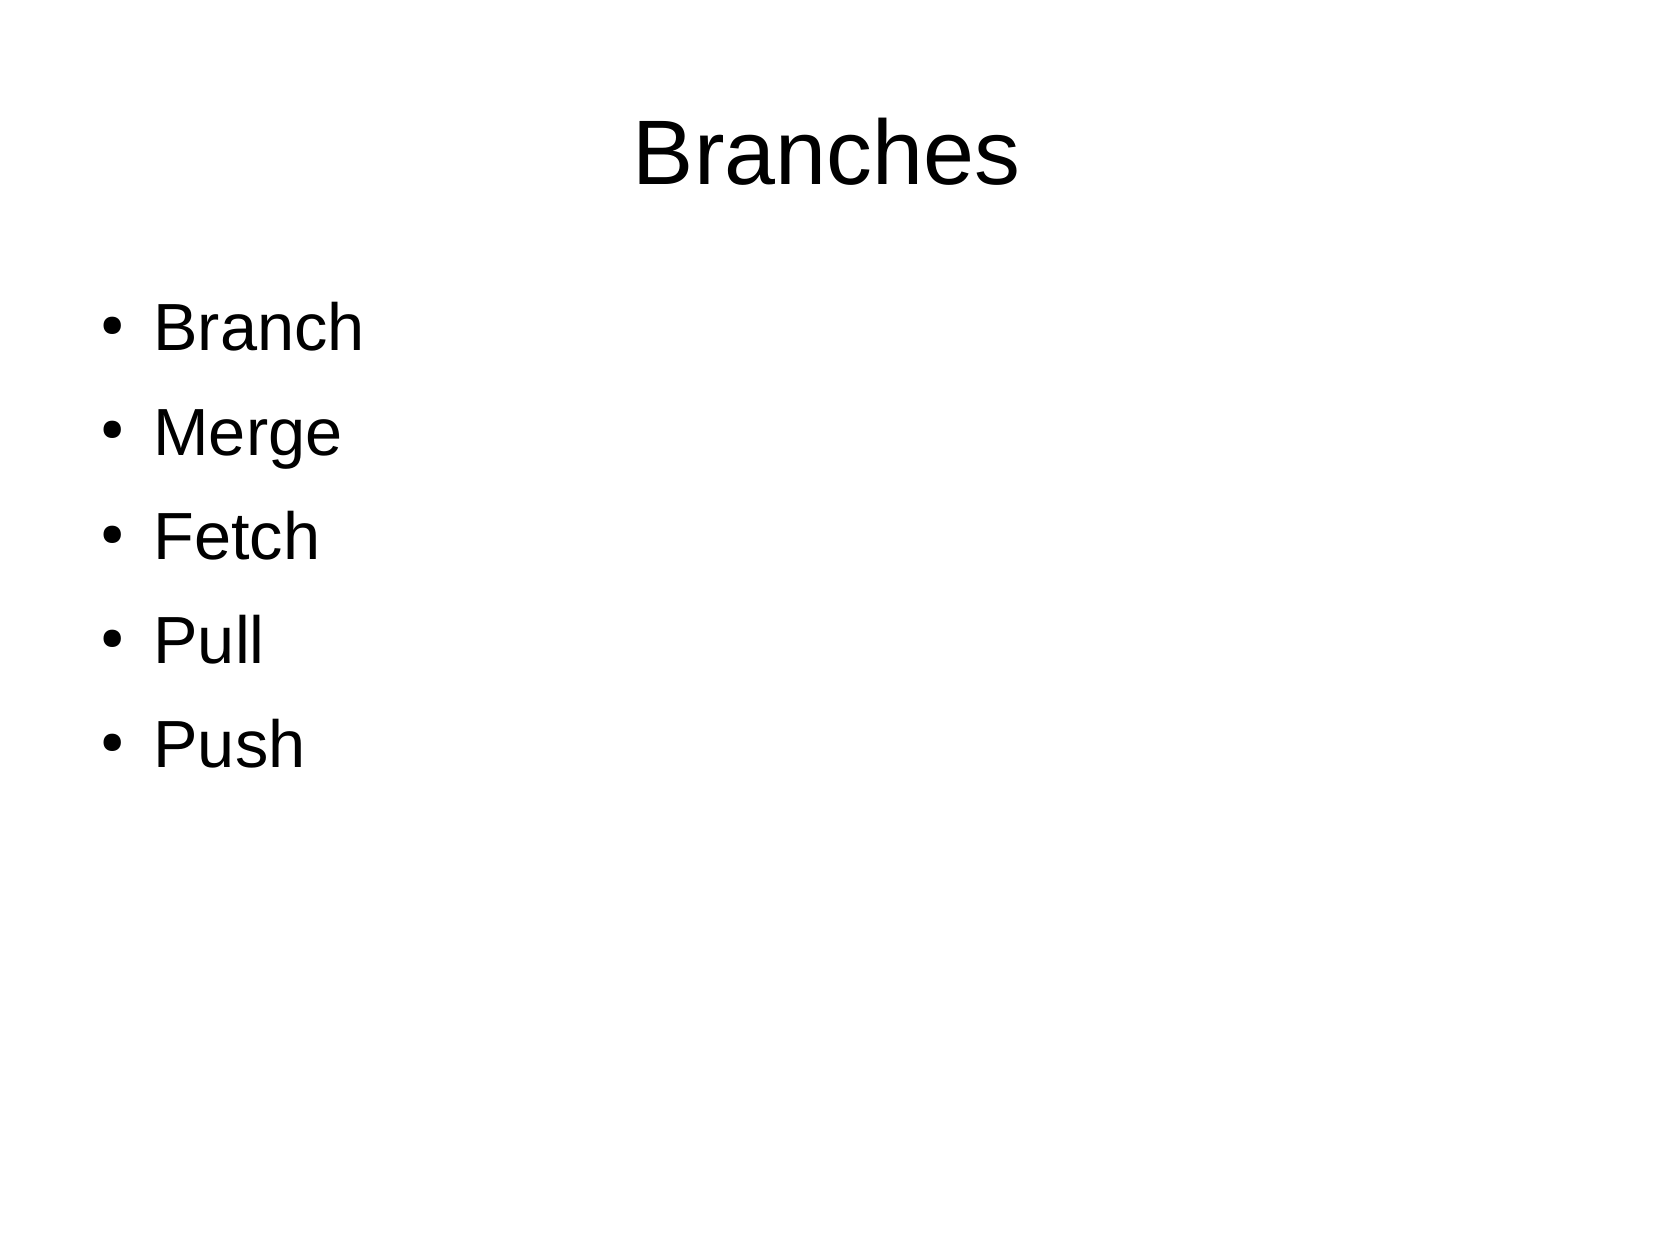

# Branches
Branch
Merge
Fetch
Pull
Push